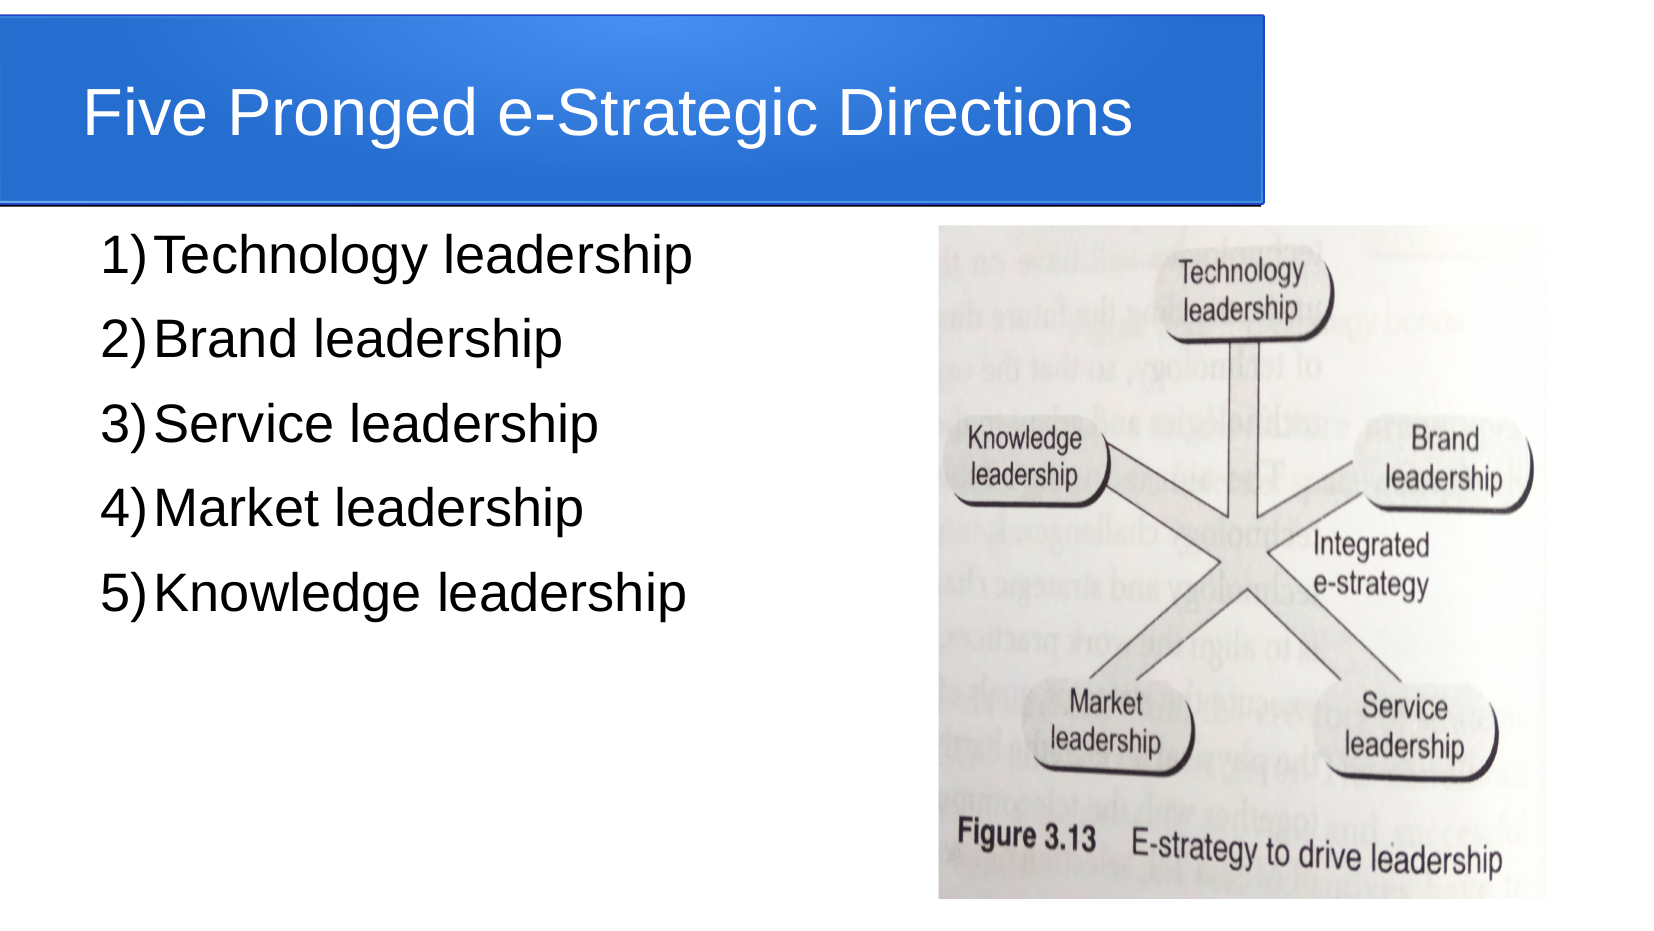

# Five Pronged e-Strategic Directions
Technology leadership
Brand leadership
Service leadership
Market leadership
Knowledge leadership